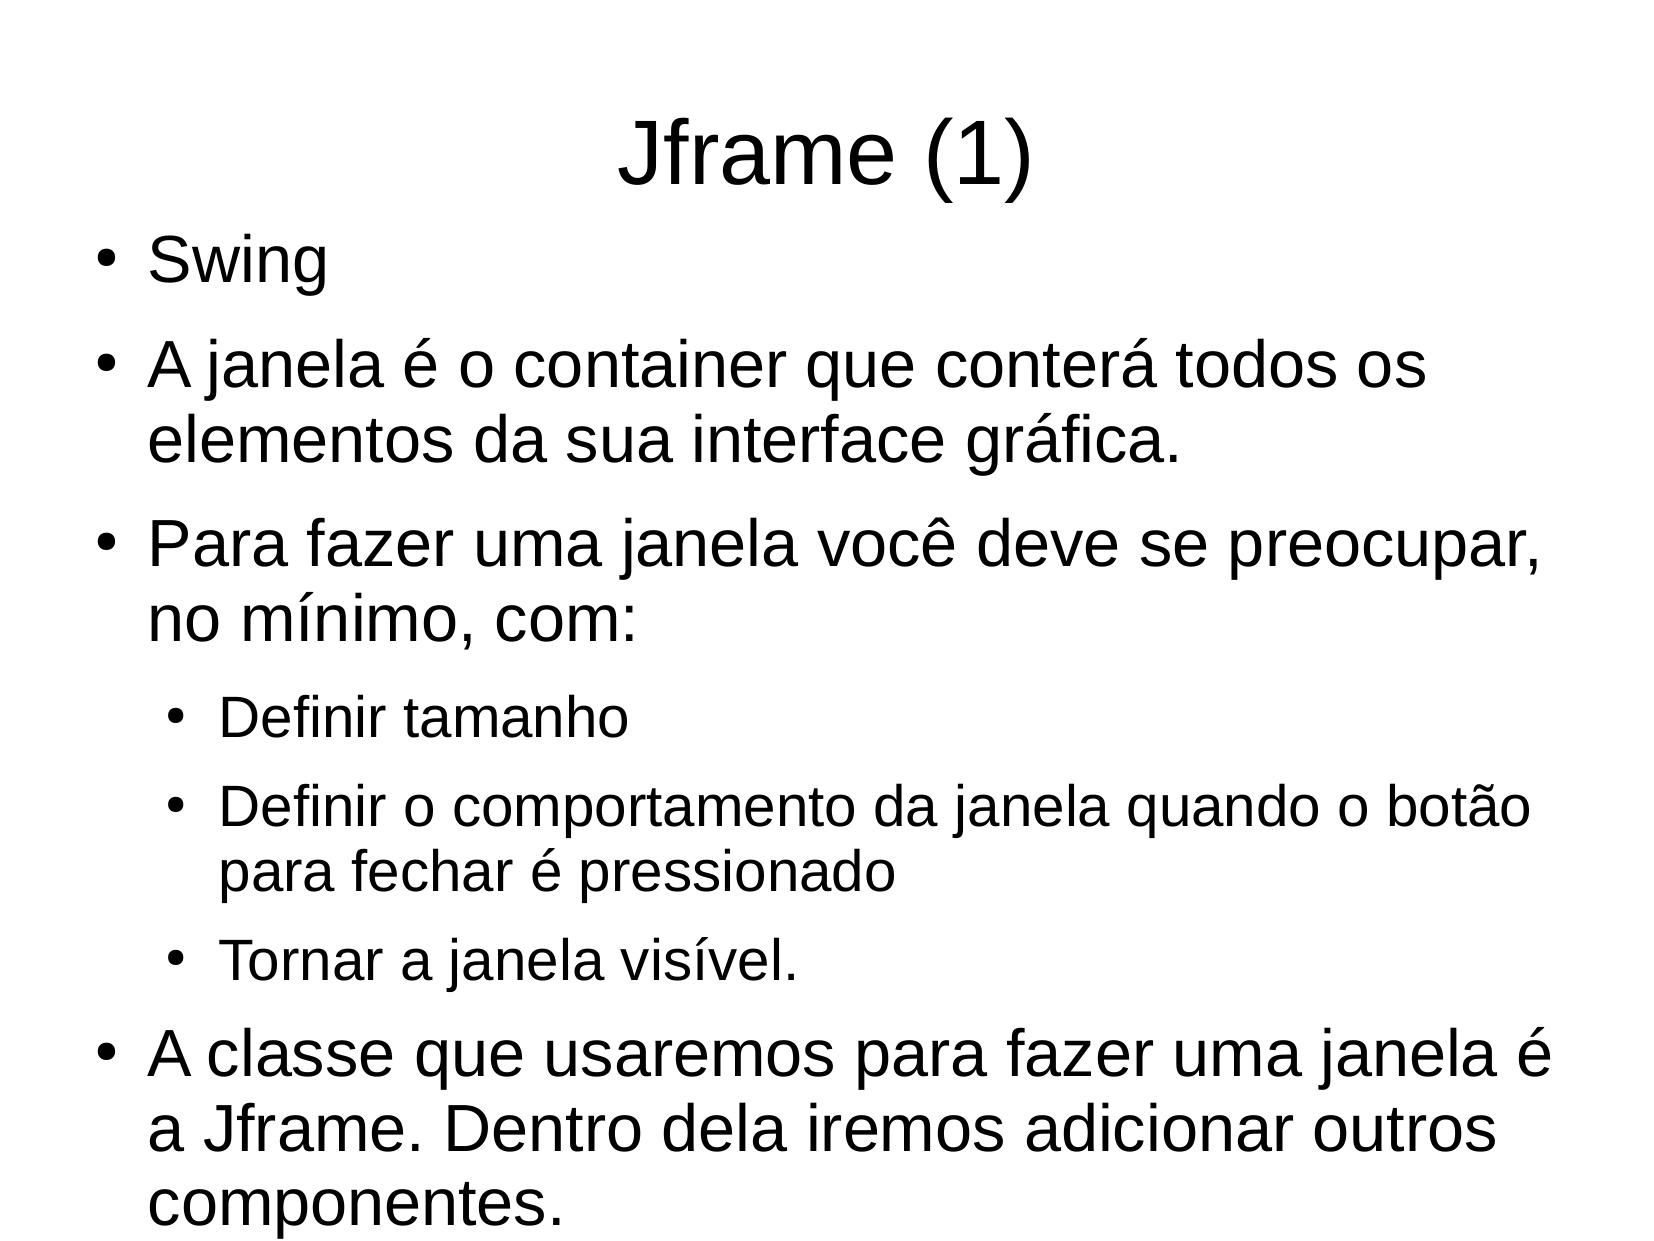

# Jframe (1)
Swing
A janela é o container que conterá todos os elementos da sua interface gráfica.
Para fazer uma janela você deve se preocupar, no mínimo, com:
Definir tamanho
Definir o comportamento da janela quando o botão para fechar é pressionado
Tornar a janela visível.
A classe que usaremos para fazer uma janela é a Jframe. Dentro dela iremos adicionar outros componentes.